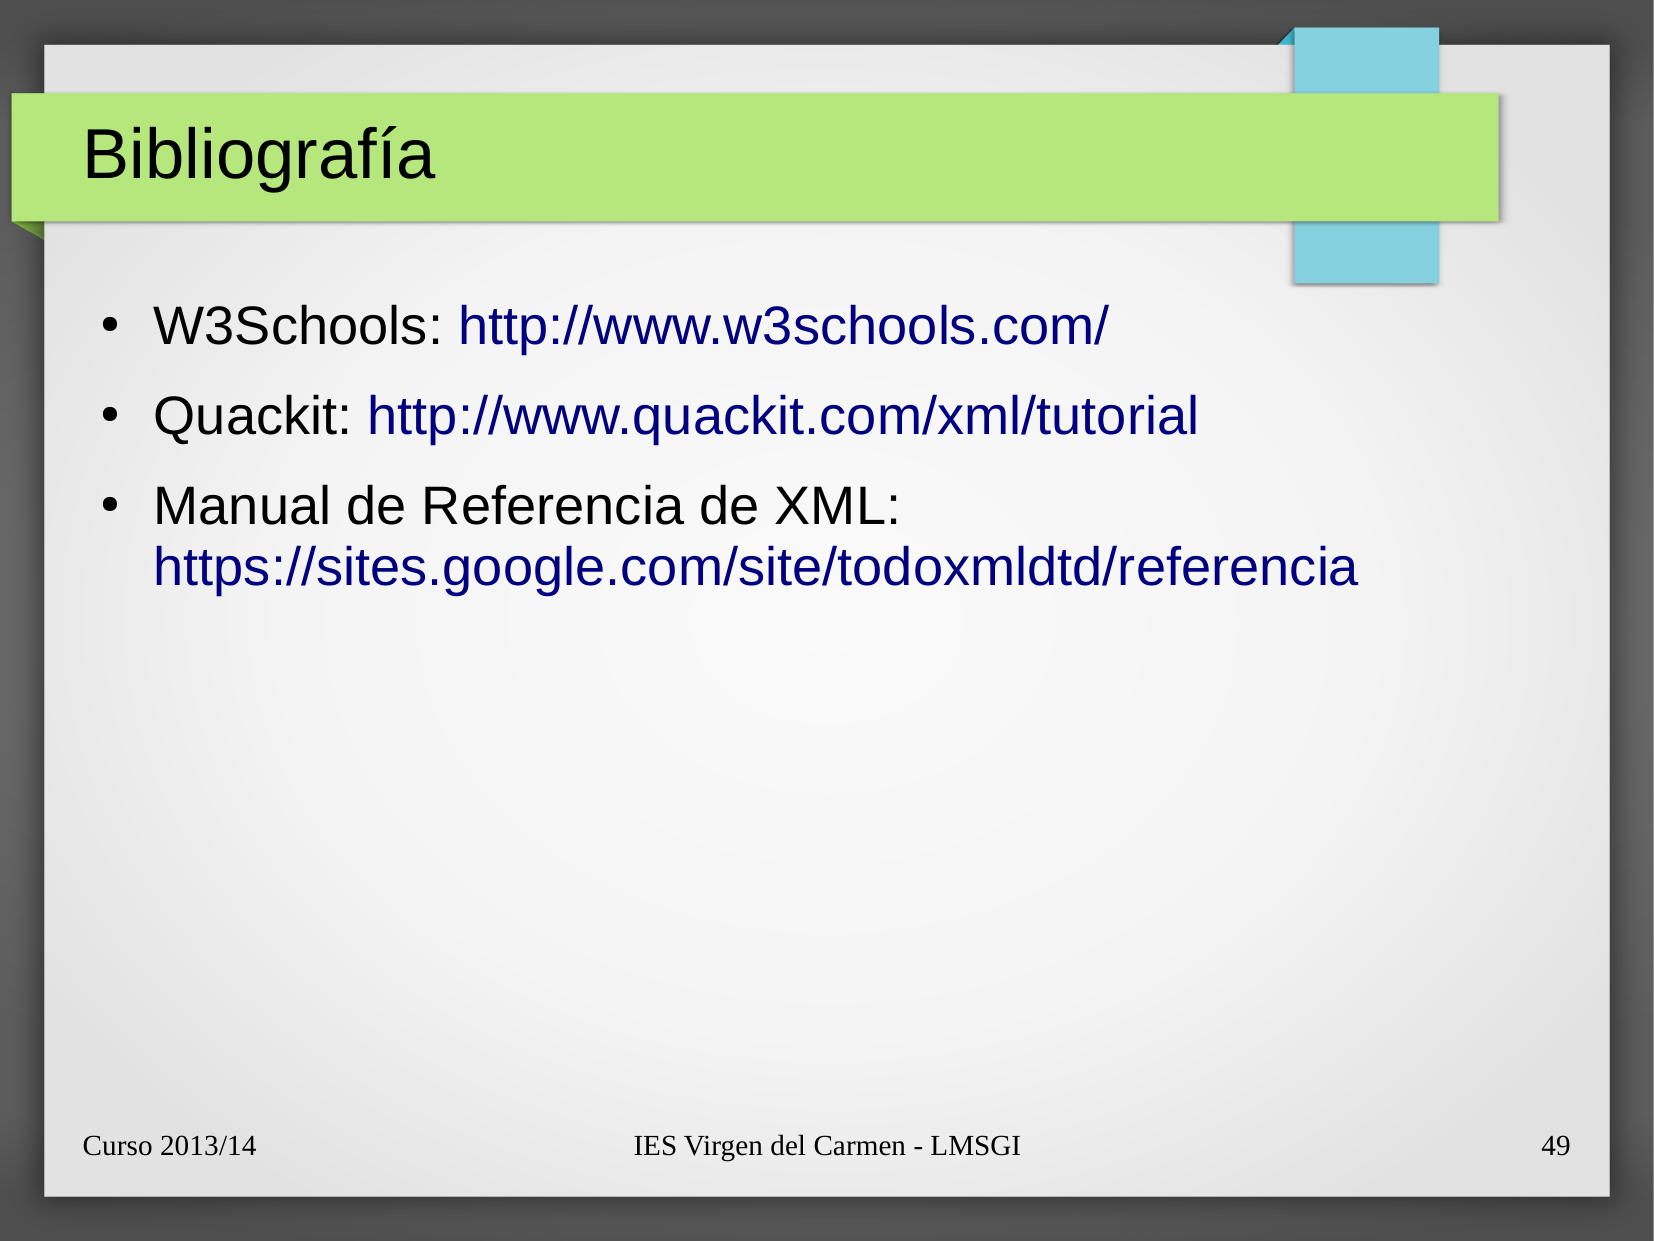

# Bibliografía
W3Schools: http://www.w3schools.com/
Quackit: http://www.quackit.com/xml/tutorial
Manual de Referencia de XML: https://sites.google.com/site/todoxmldtd/referencia
Curso 2013/14
IES Virgen del Carmen - LMSGI
49